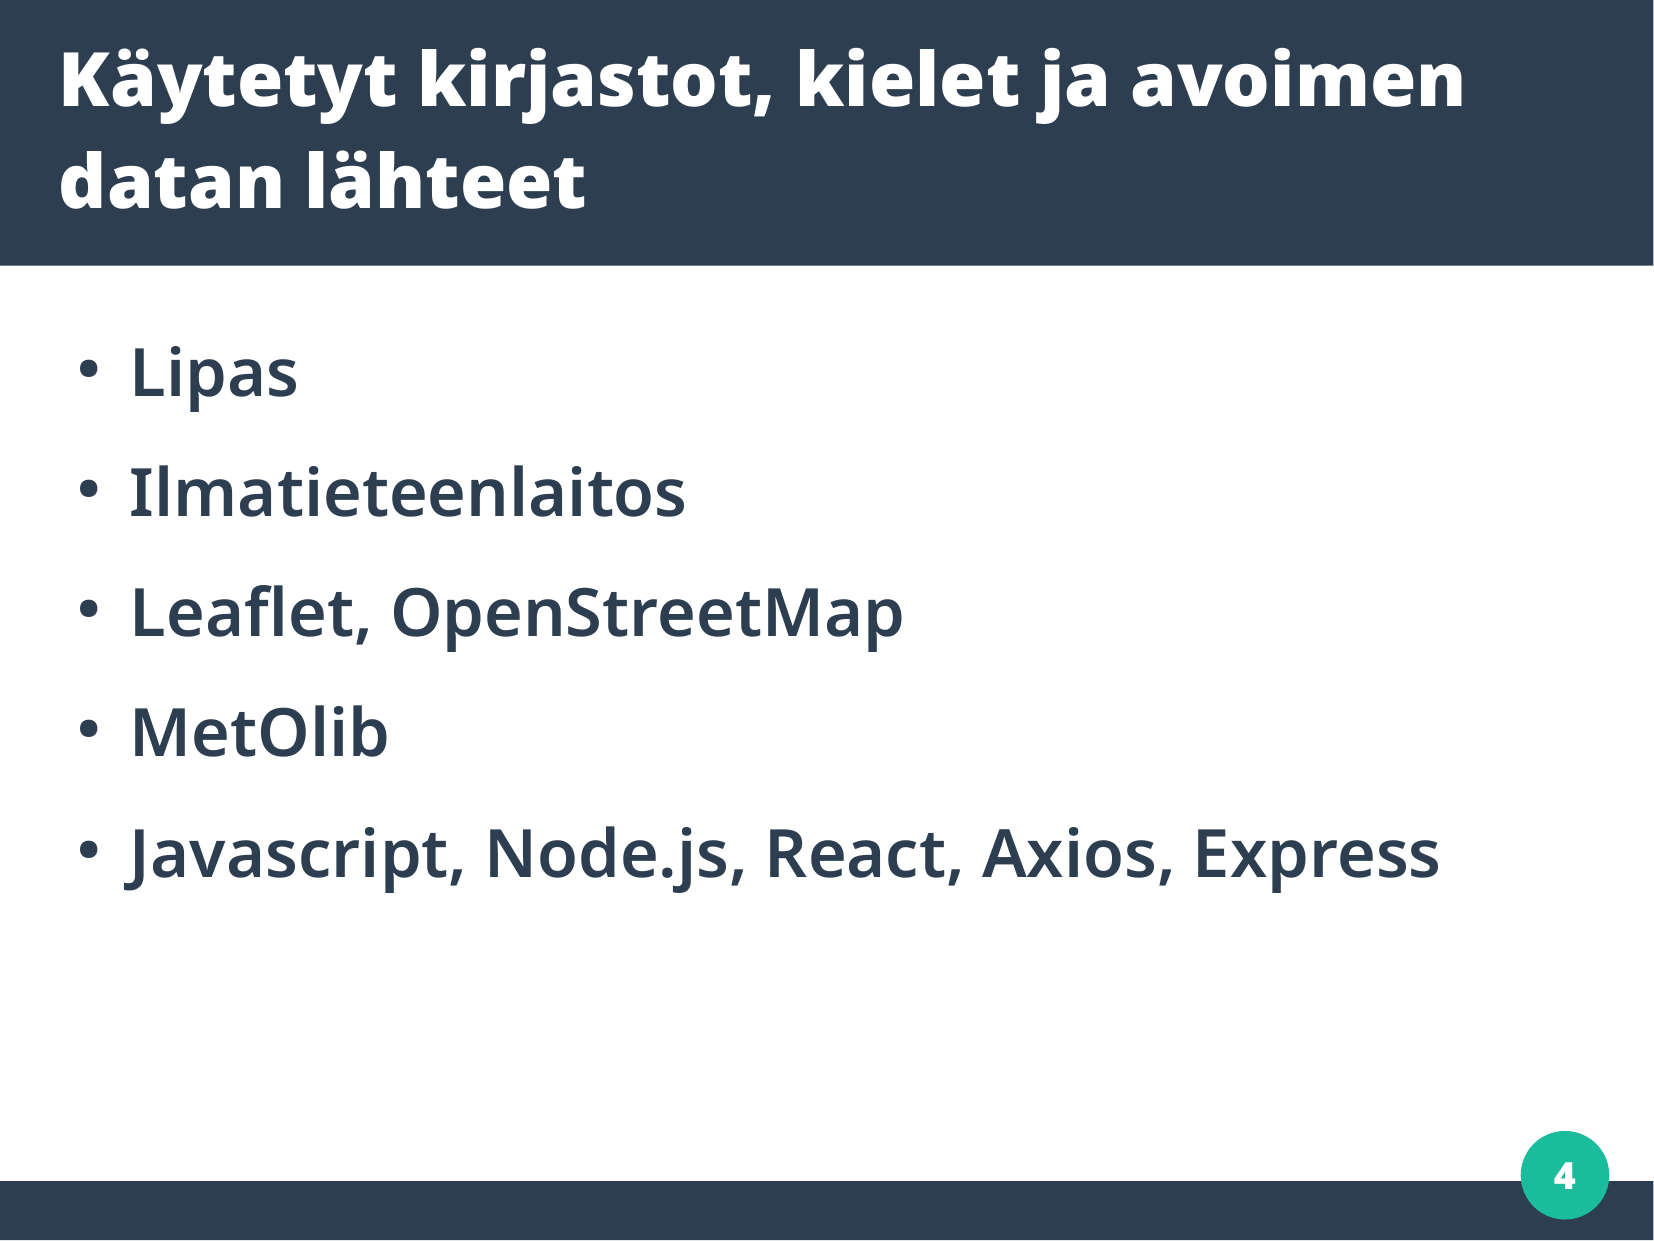

# Käytetyt kirjastot, kielet ja avoimen datan lähteet
Lipas
Ilmatieteenlaitos
Leaflet, OpenStreetMap
MetOlib
Javascript, Node.js, React, Axios, Express
4